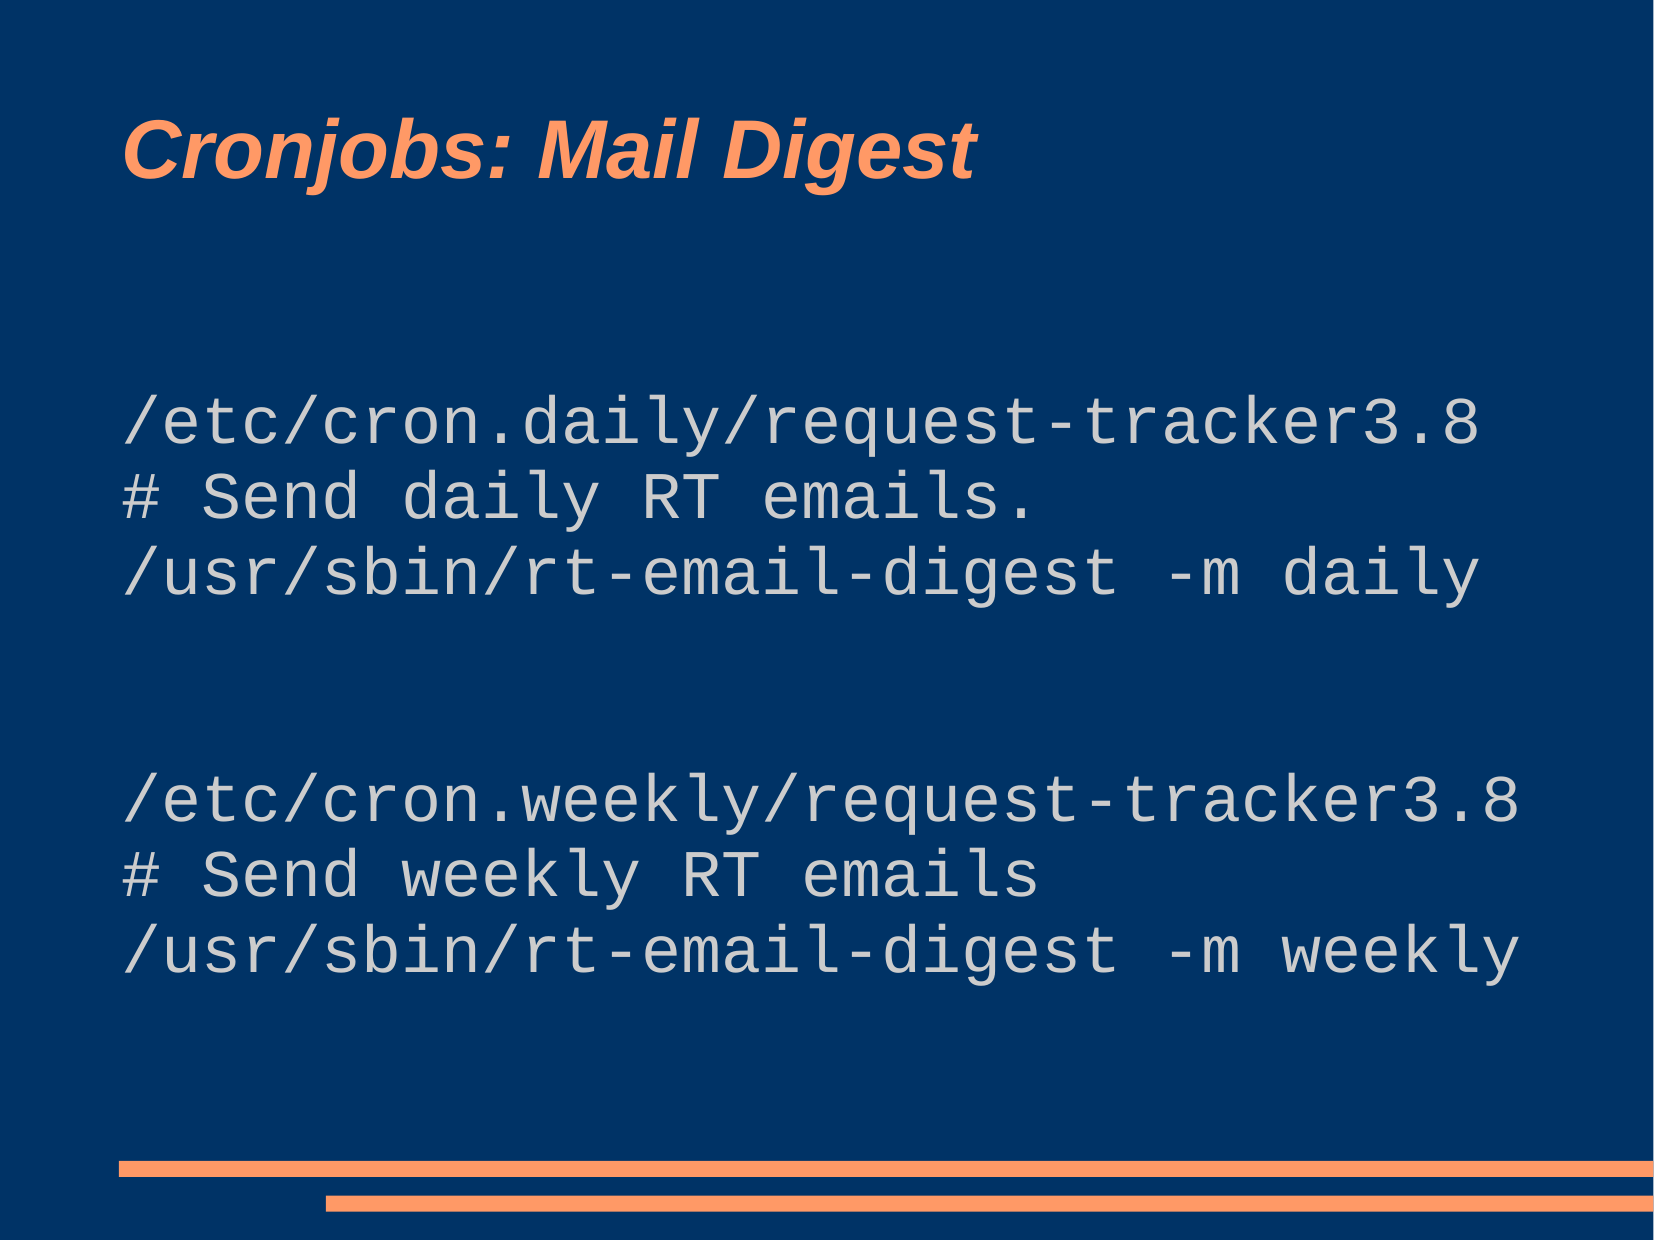

# Cronjobs: Mail Digest
/etc/cron.daily/request-tracker3.8
# Send daily RT emails.
/usr/sbin/rt-email-digest -m daily
/etc/cron.weekly/request-tracker3.8
# Send weekly RT emails
/usr/sbin/rt-email-digest -m weekly